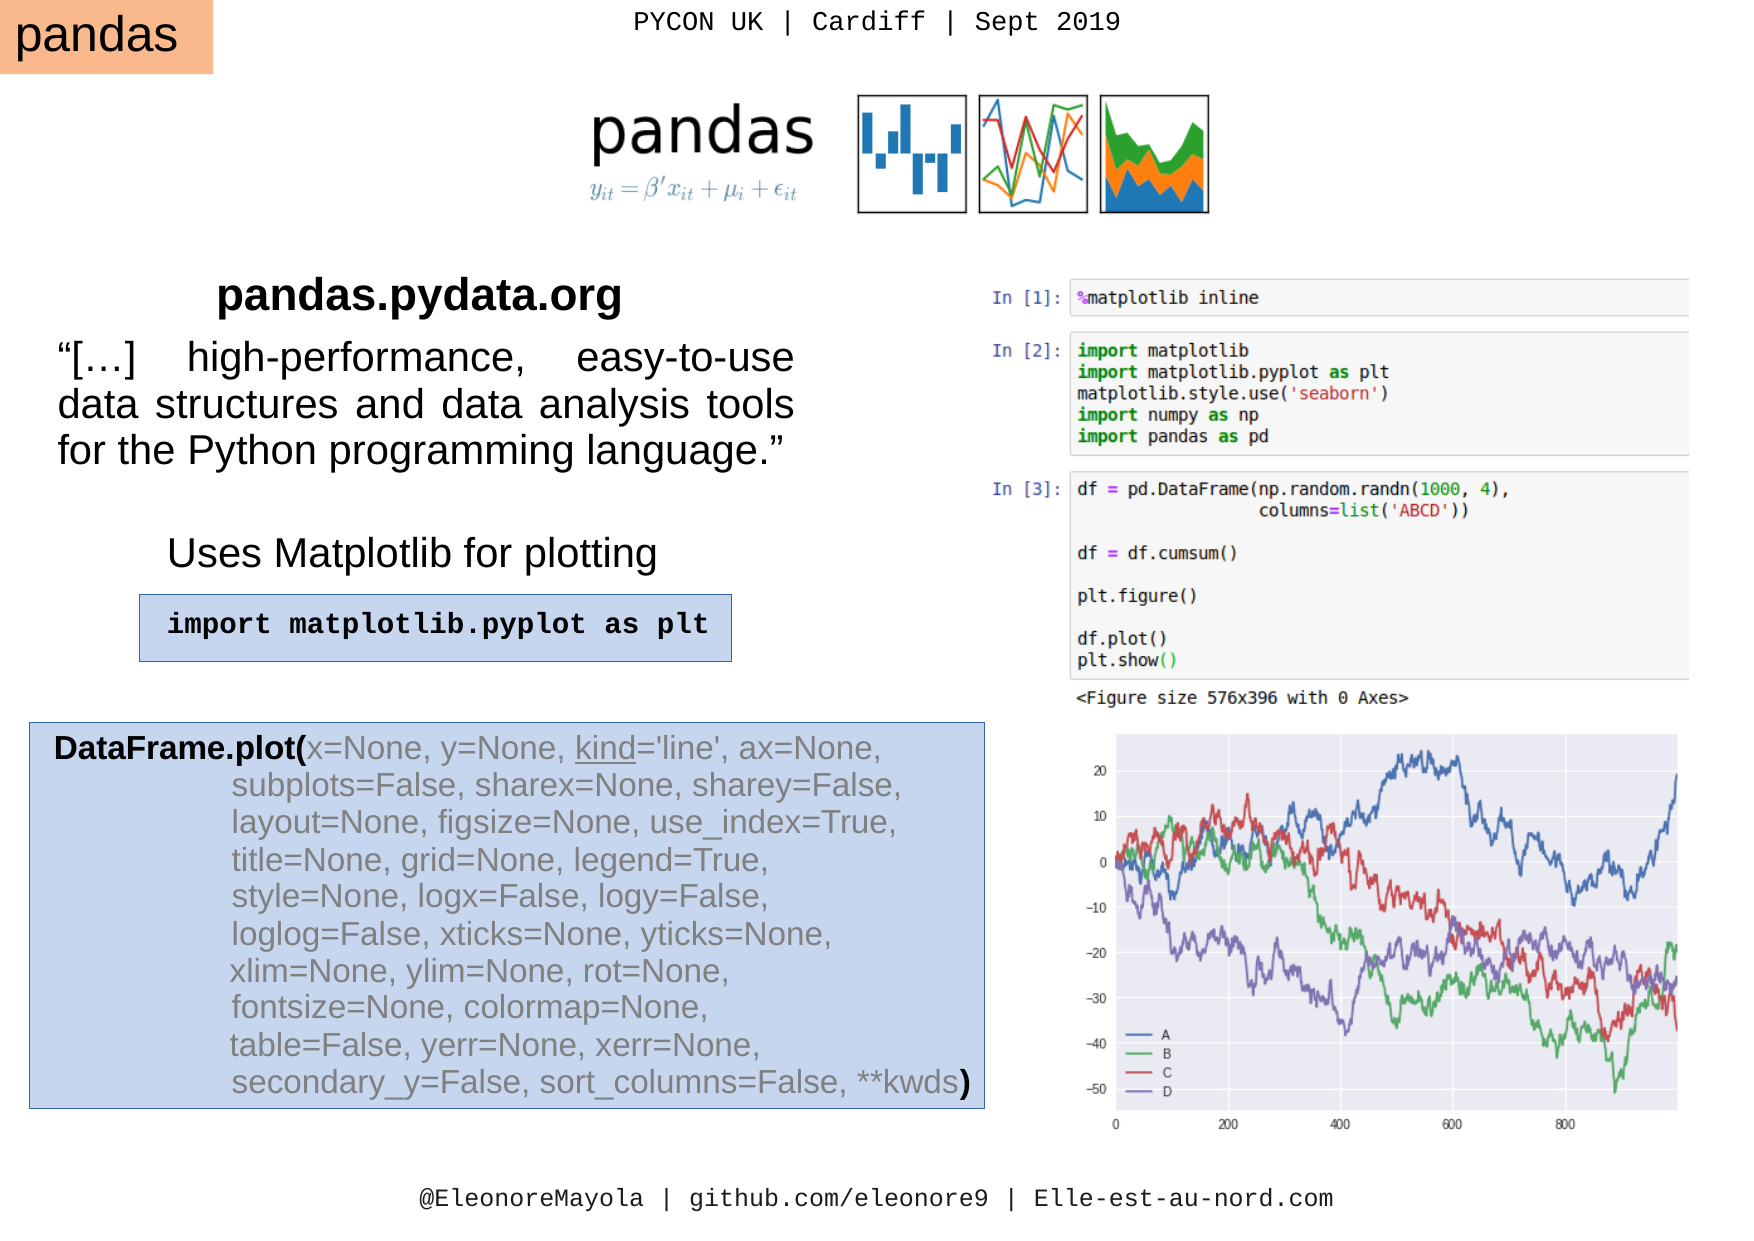

pandas
PYCON UK | Cardiff | Sept 2019
pandas.pydata.org
“[…] high-performance, easy-to-use data structures and data analysis tools for the Python programming language.”
Uses Matplotlib for plotting
import matplotlib.pyplot as plt
DataFrame.plot(x=None, y=None, kind='line', ax=None, 				 subplots=False, sharex=None, sharey=False, 			 	 layout=None, figsize=None, use_index=True, 			 	 title=None, grid=None, legend=True,
		 style=None, logx=False, logy=False, 					 	 loglog=False, xticks=None, yticks=None,
 xlim=None, ylim=None, rot=None, 					 	 fontsize=None, colormap=None,
 table=False, yerr=None, xerr=None, 					 	 secondary_y=False, sort_columns=False, **kwds)
@EleonoreMayola | github.com/eleonore9 | Elle-est-au-nord.com